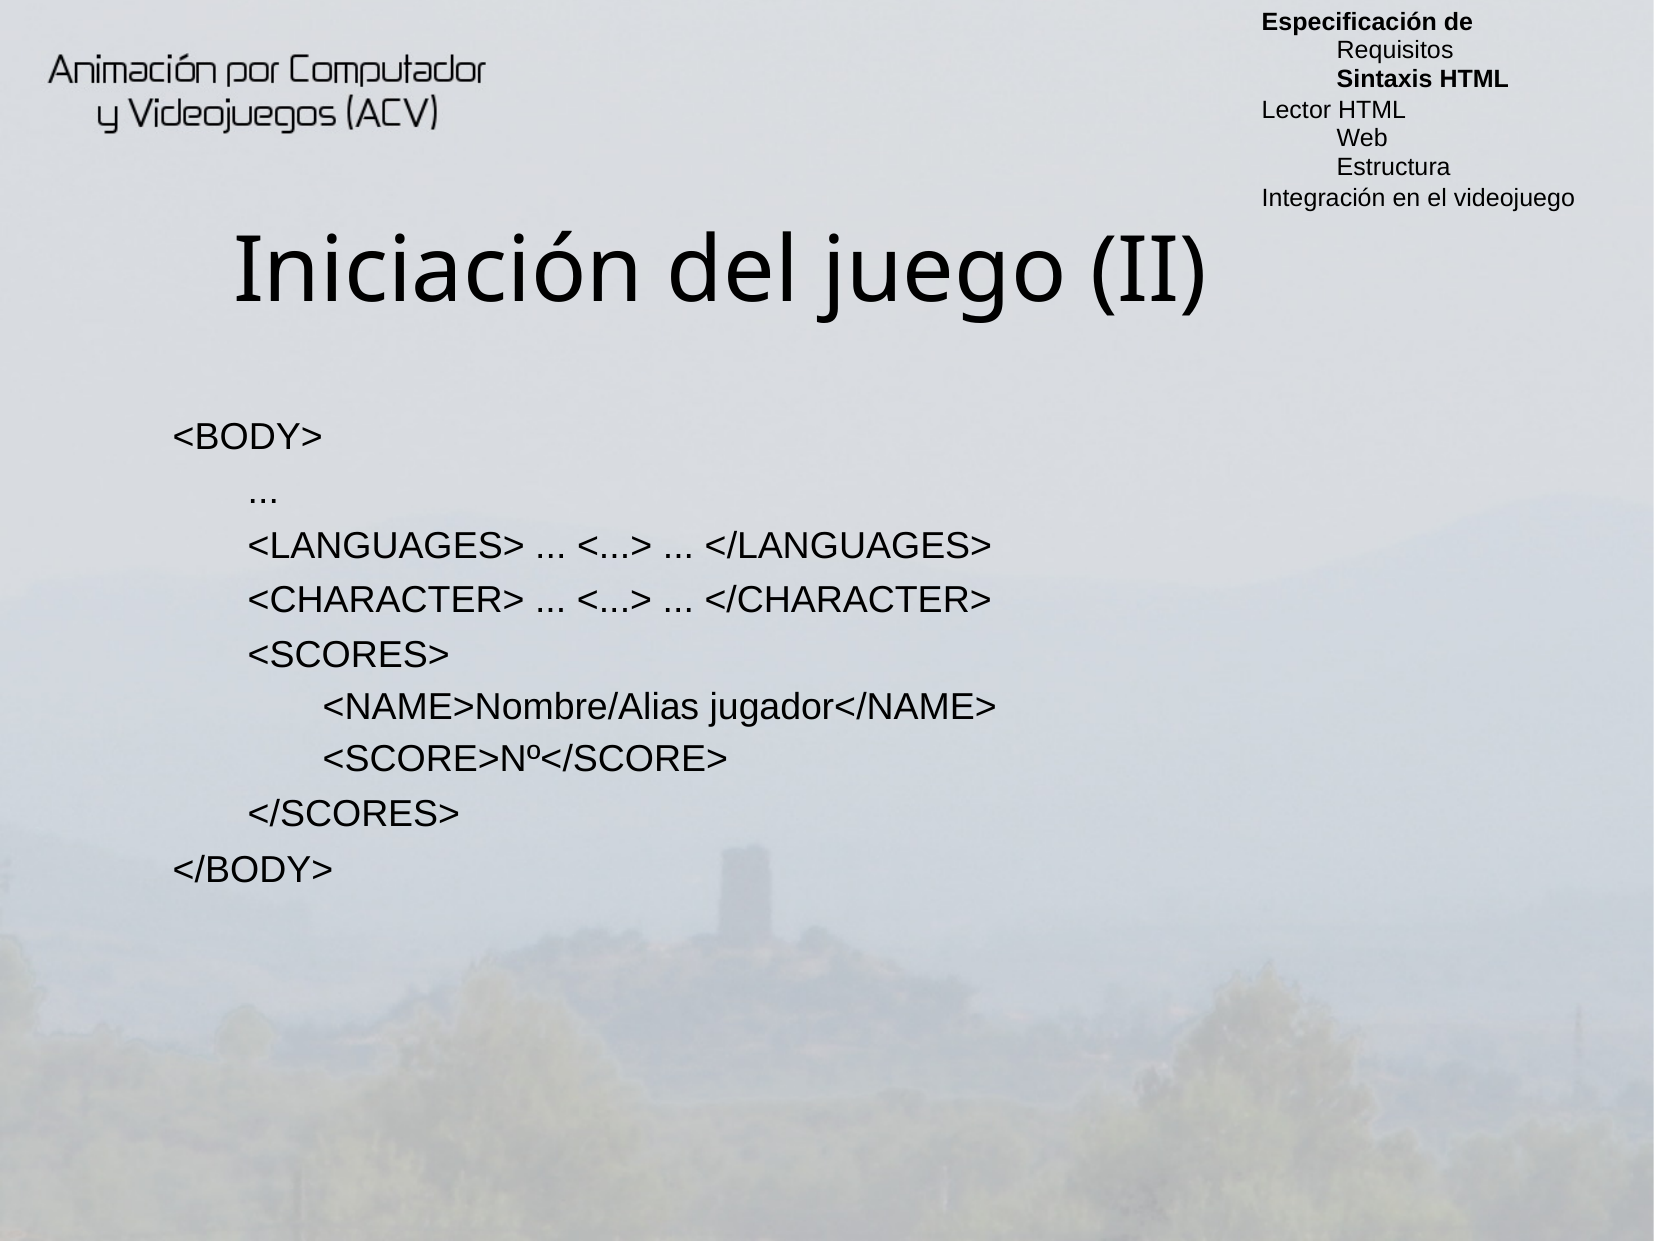

Especificación de
Requisitos
Sintaxis HTML
Lector HTML
Web
Estructura
Integración en el videojuego
Iniciación del juego (II)
# <BODY>
...
<LANGUAGES> ... <...> ... </LANGUAGES>
<CHARACTER> ... <...> ... </CHARACTER>
<SCORES>
<NAME>Nombre/Alias jugador</NAME>
<SCORE>Nº</SCORE>
</SCORES>
</BODY>